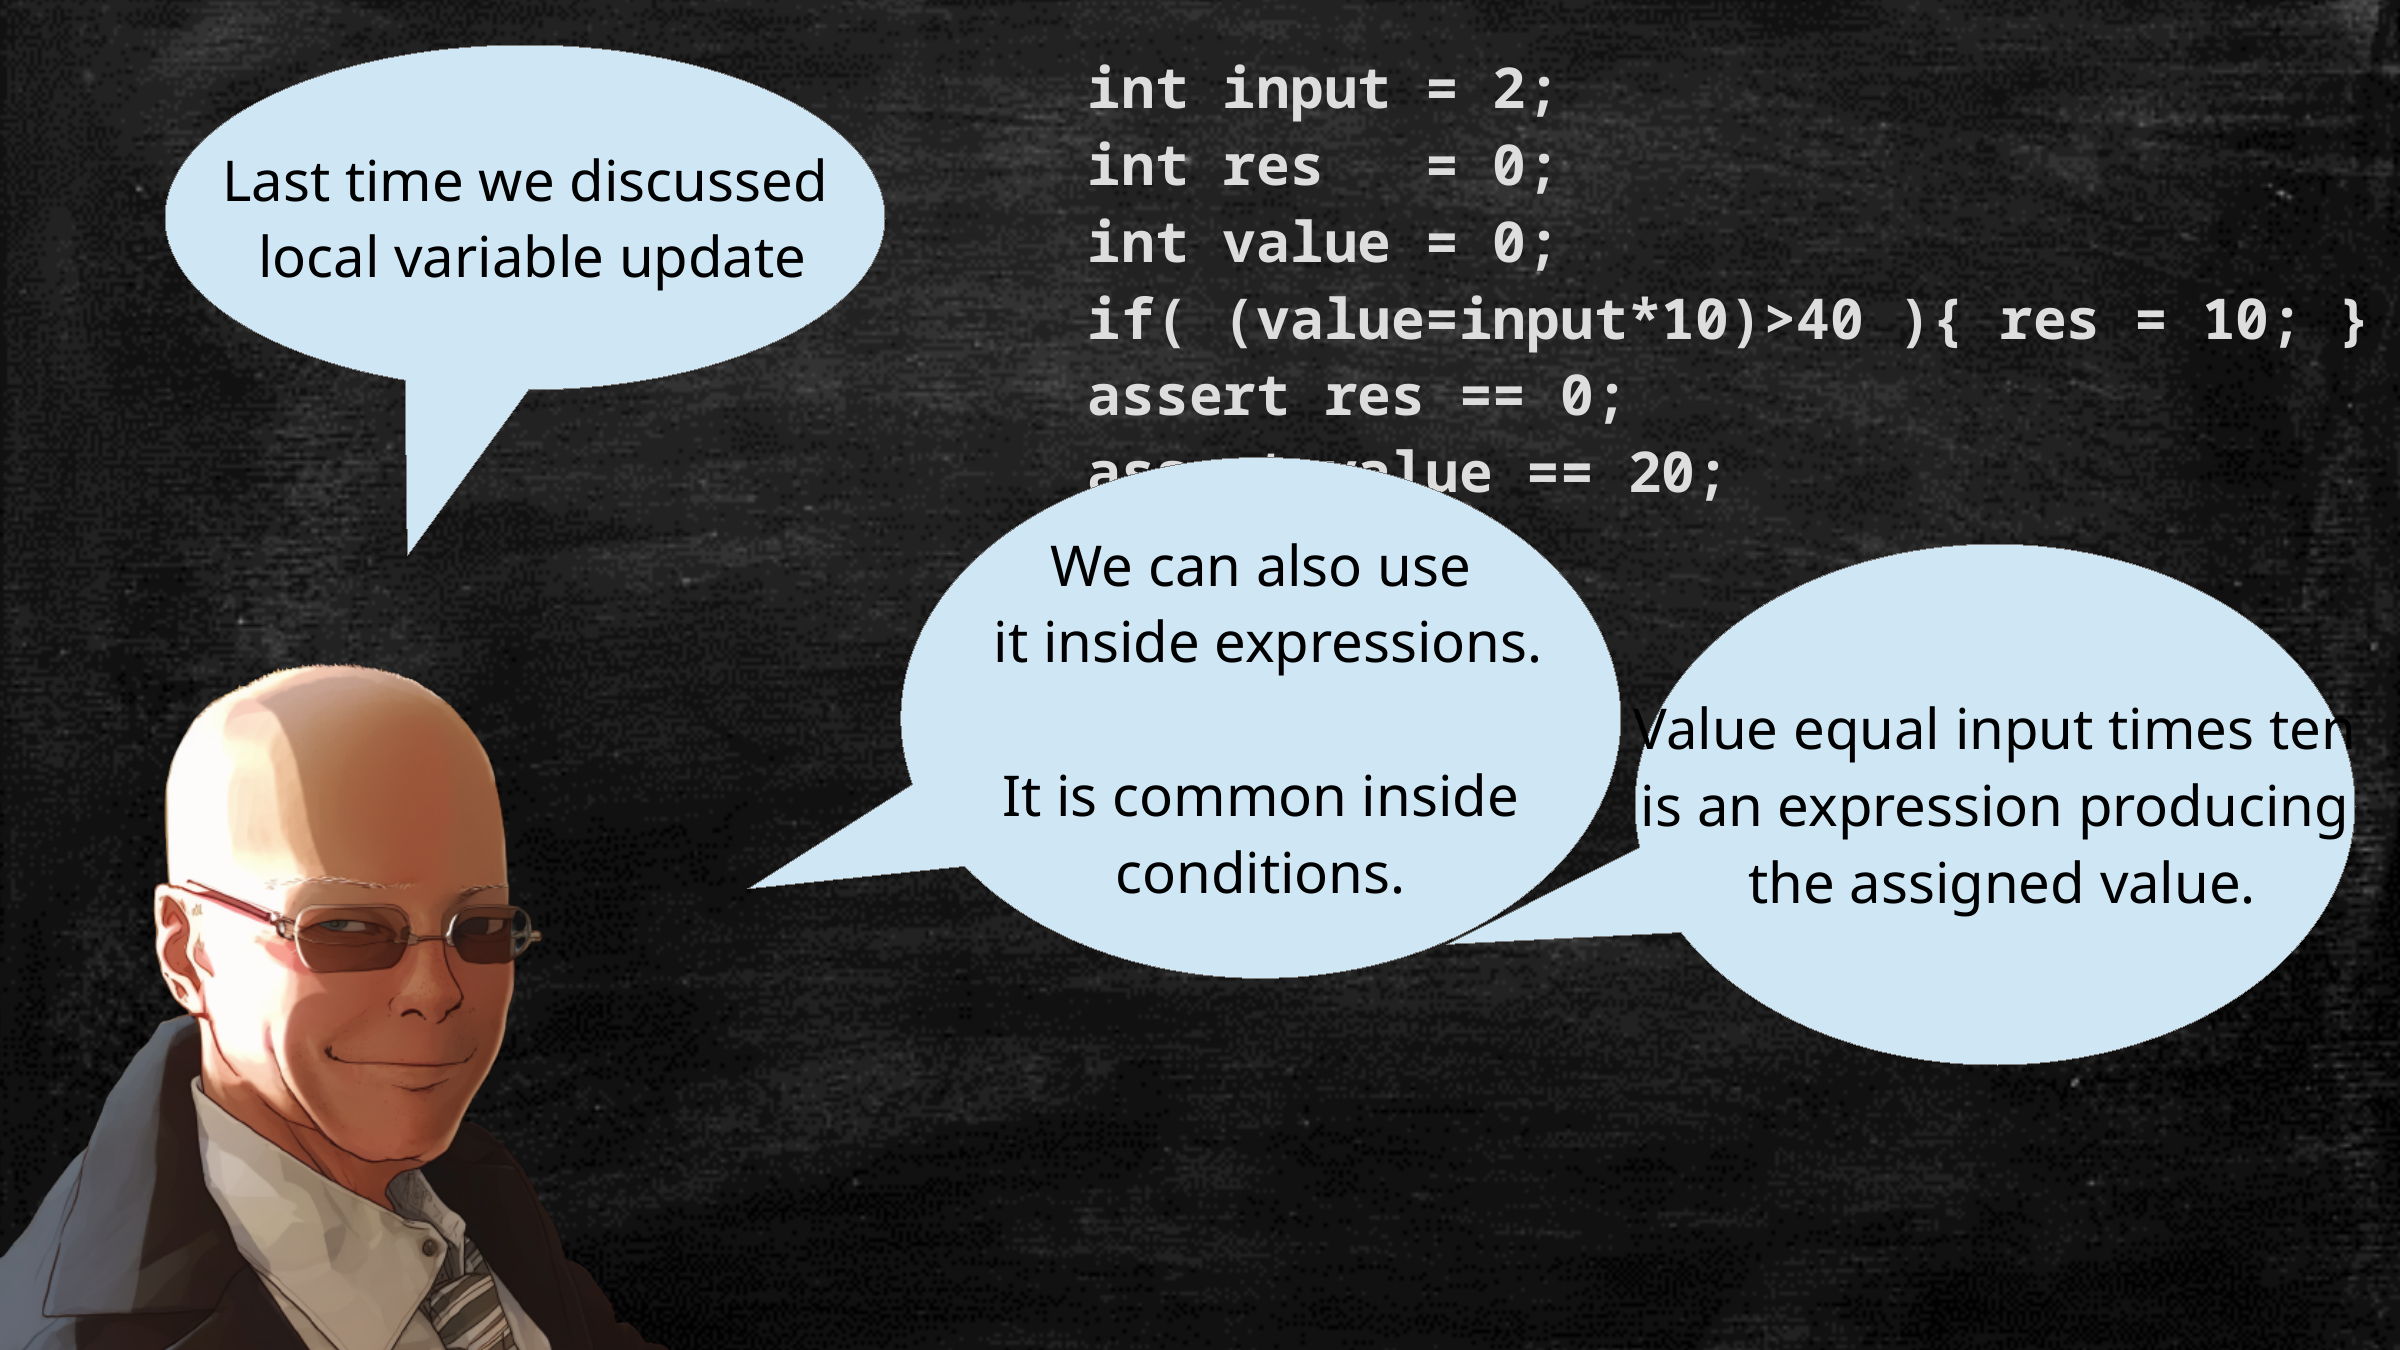

int input = 2;
int res = 0;
int value = 0;
if( (value=input*10)>40 ){ res = 10; }
assert res == 0;
assert value == 20;
Last time we discussed
 local variable update
We can also use
 it inside expressions.
It is common inside
conditions.
Value equal input times ten
is an expression producing
 the assigned value.